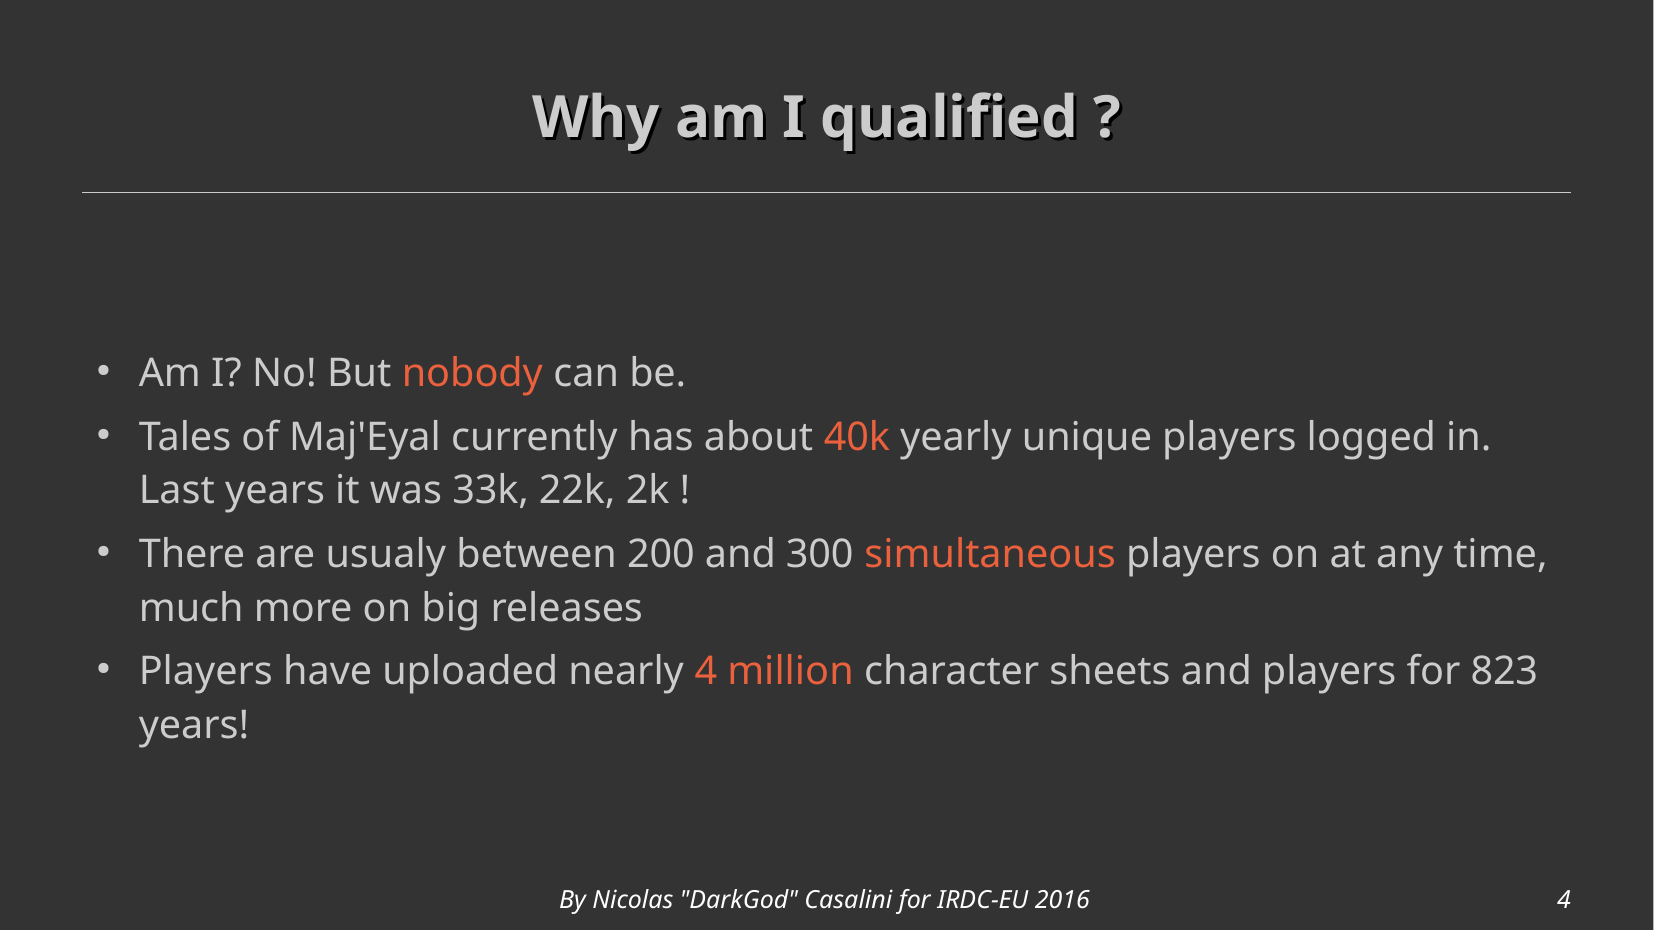

# Why am I qualified ?
Am I? No! But nobody can be.
Tales of Maj'Eyal currently has about 40k yearly unique players logged in. Last years it was 33k, 22k, 2k !
There are usualy between 200 and 300 simultaneous players on at any time, much more on big releases
Players have uploaded nearly 4 million character sheets and players for 823 years!
By Nicolas "DarkGod" Casalini for IRDC-EU 2016
4